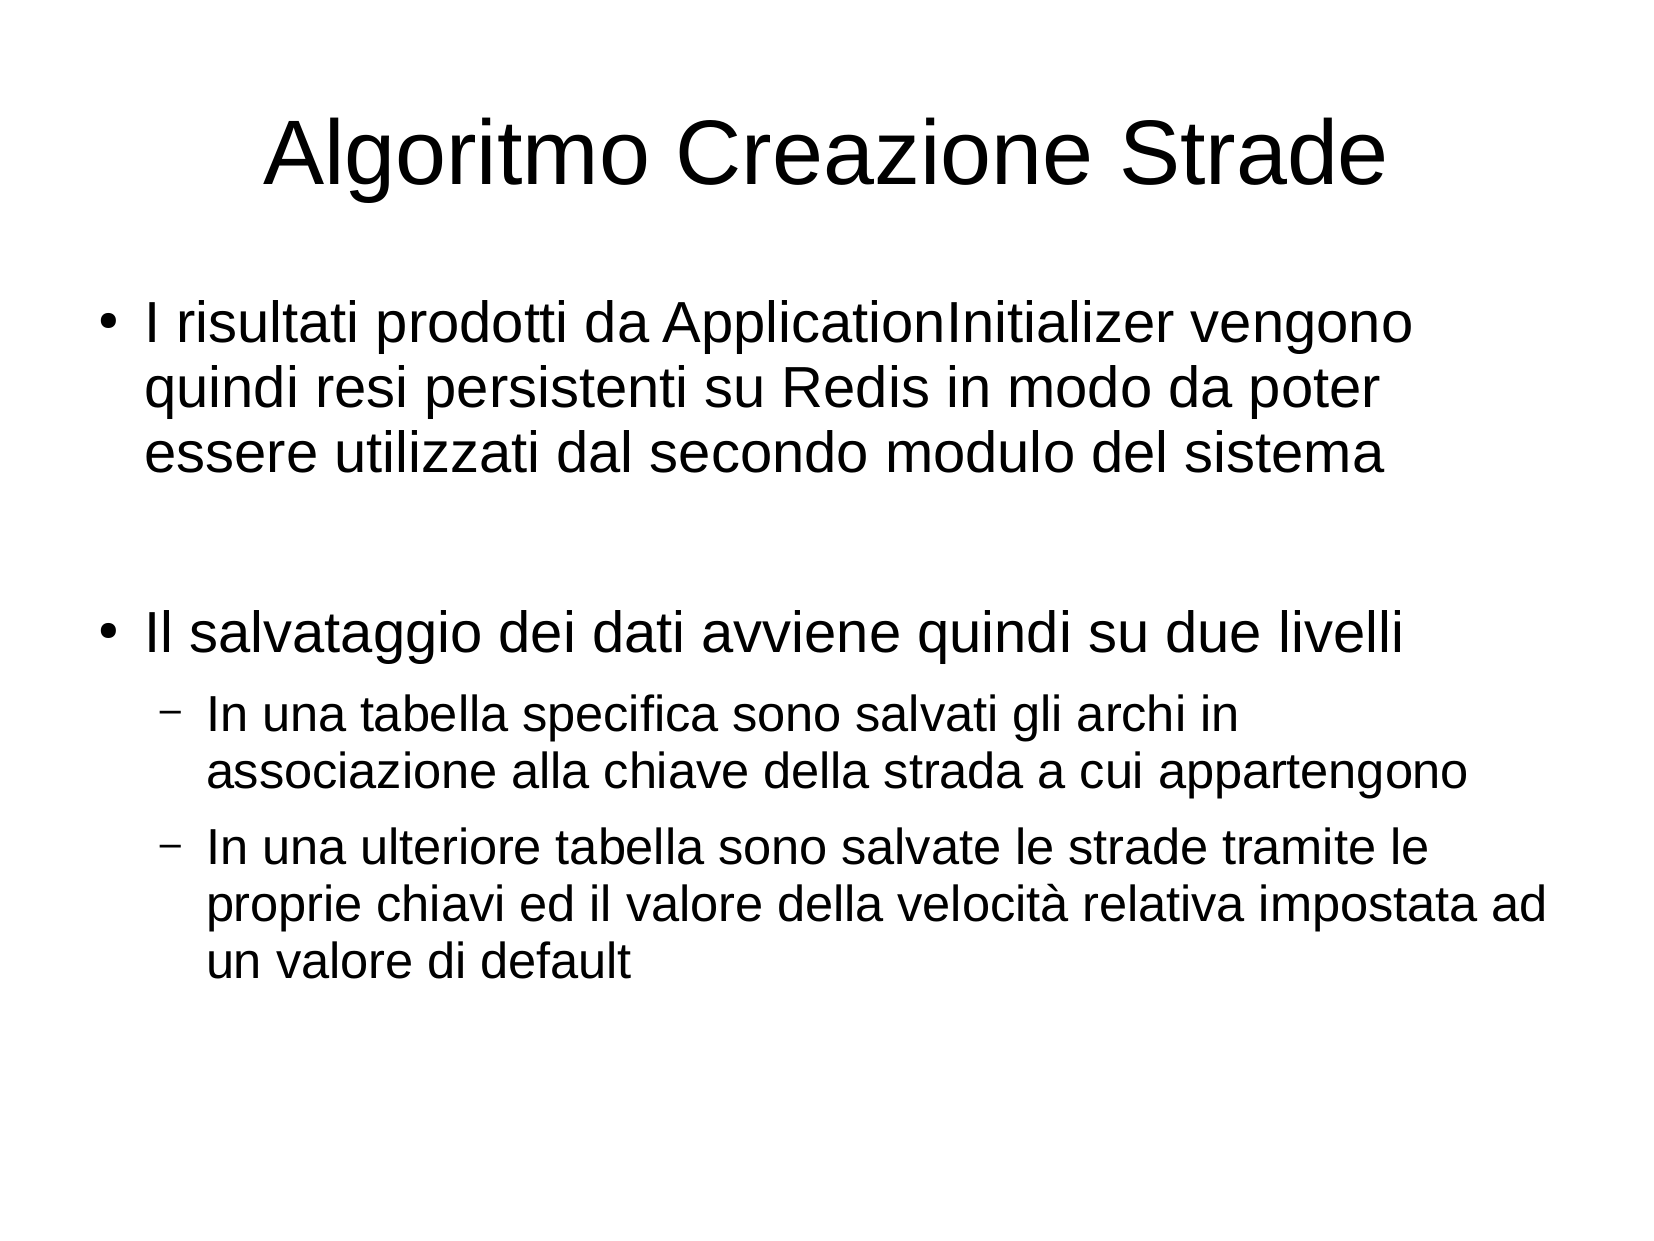

# Algoritmo Creazione Strade
I risultati prodotti da ApplicationInitializer vengono quindi resi persistenti su Redis in modo da poter essere utilizzati dal secondo modulo del sistema
Il salvataggio dei dati avviene quindi su due livelli
In una tabella specifica sono salvati gli archi in 					 associazione alla chiave della strada a cui appartengono
In una ulteriore tabella sono salvate le strade tramite le proprie chiavi ed il valore della velocità relativa impostata ad un valore di default